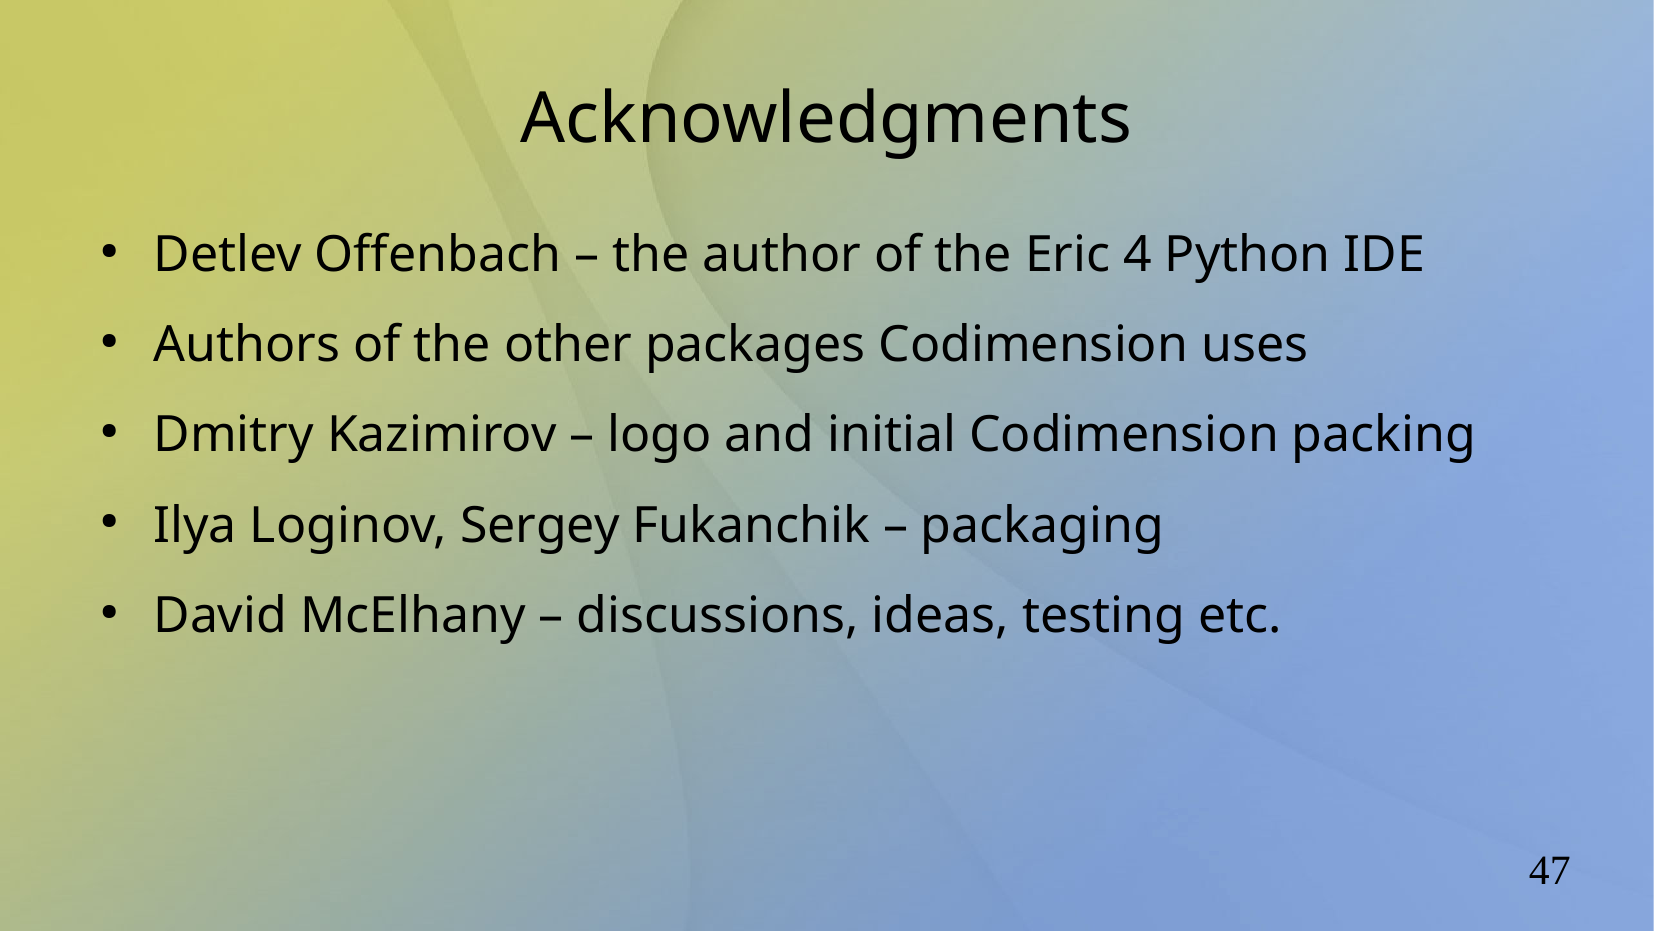

# Acknowledgments
Detlev Offenbach – the author of the Eric 4 Python IDE
Authors of the other packages Codimension uses
Dmitry Kazimirov – logo and initial Codimension packing
Ilya Loginov, Sergey Fukanchik – packaging
David McElhany – discussions, ideas, testing etc.
47